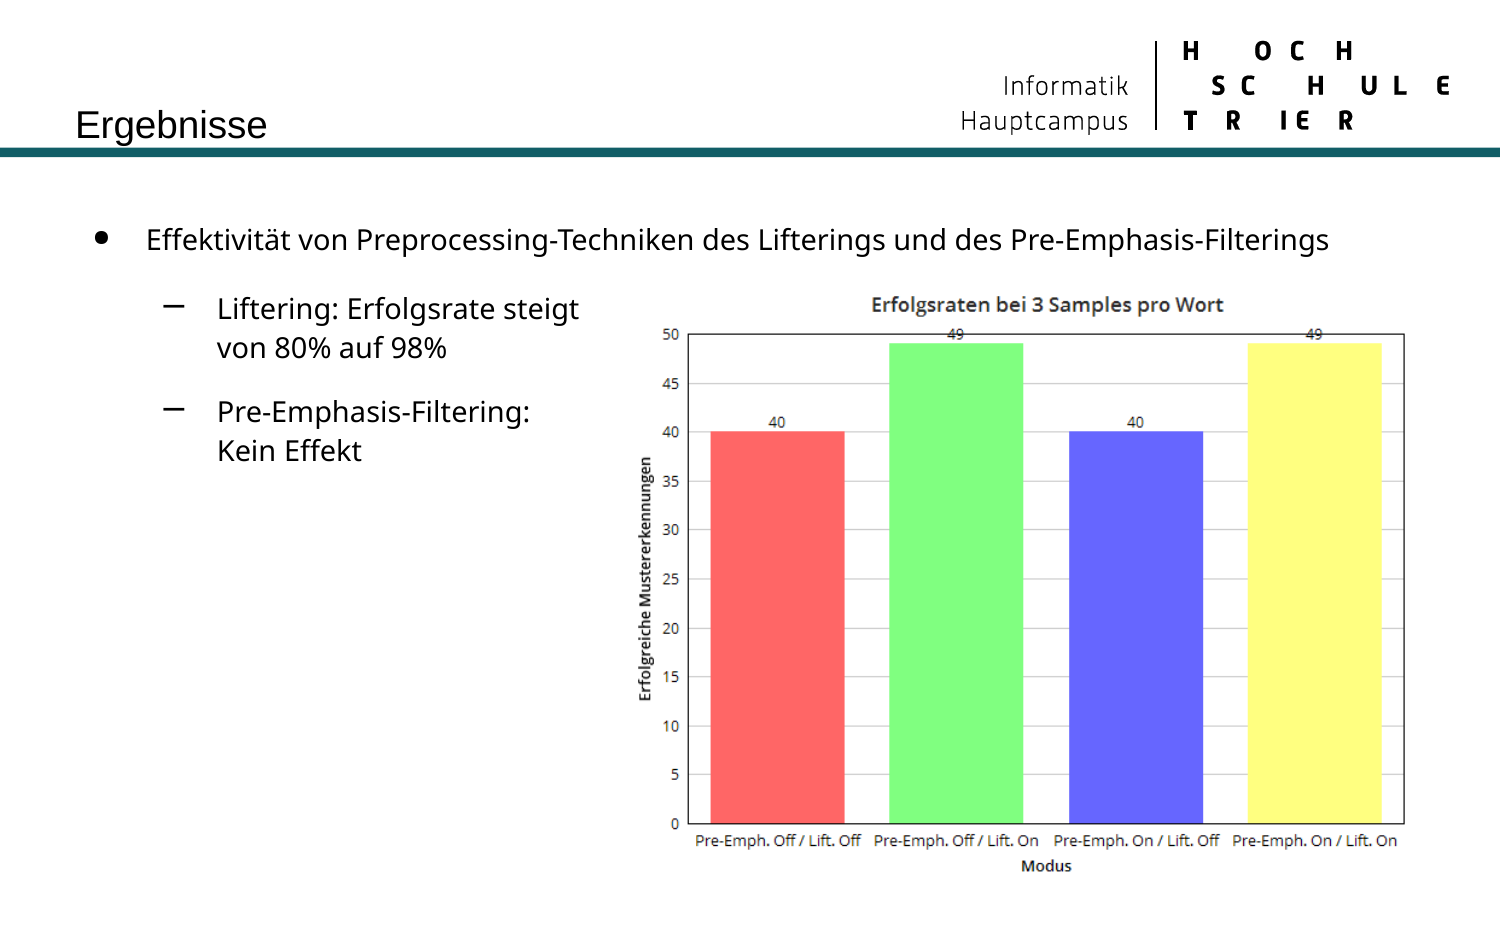

# Ergebnisse
Effektivität von Preprocessing-Techniken des Lifterings und des Pre-Emphasis-Filterings
Liftering: Erfolgsrate steigt
von 80% auf 98%
Pre-Emphasis-Filtering:
Kein Effekt